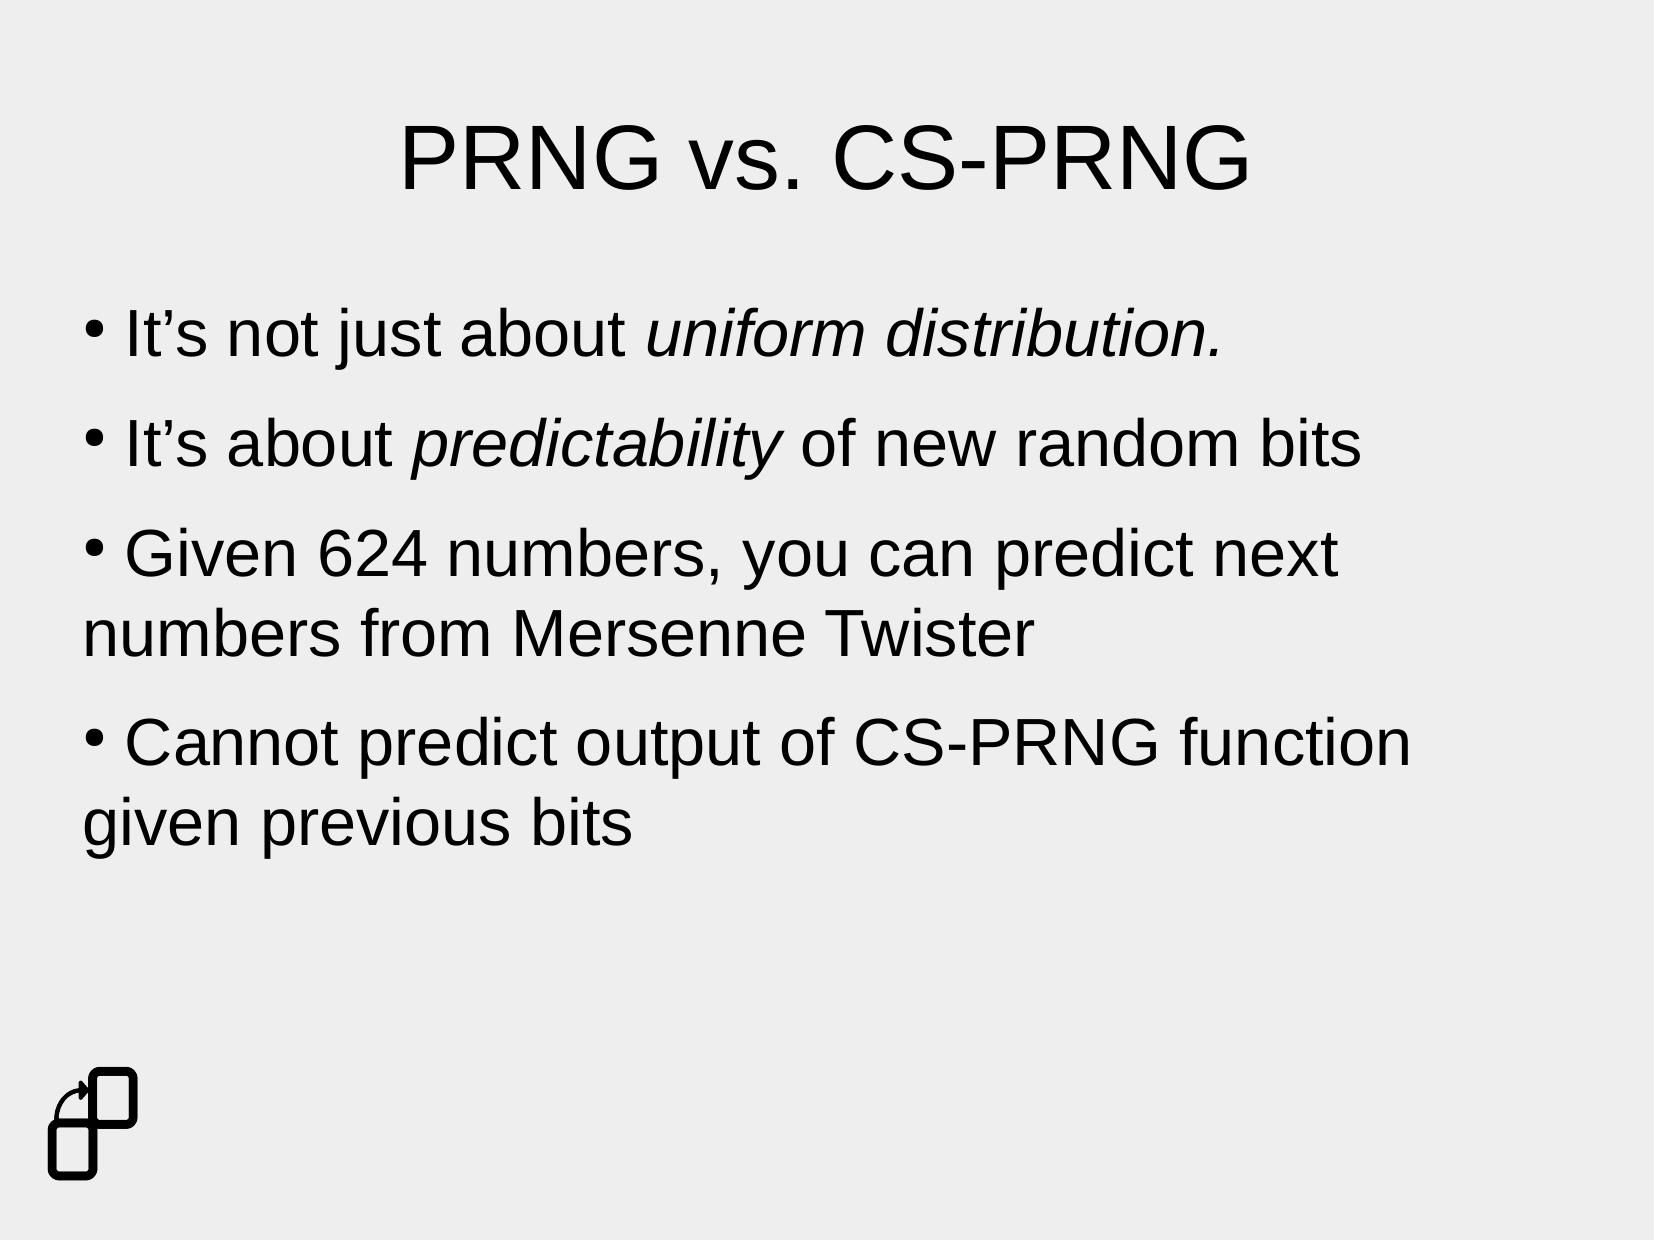

# PRNG vs. CS-PRNG
 It’s not just about uniform distribution.
 It’s about predictability of new random bits
 Given 624 numbers, you can predict next numbers from Mersenne Twister
 Cannot predict output of CS-PRNG function given previous bits